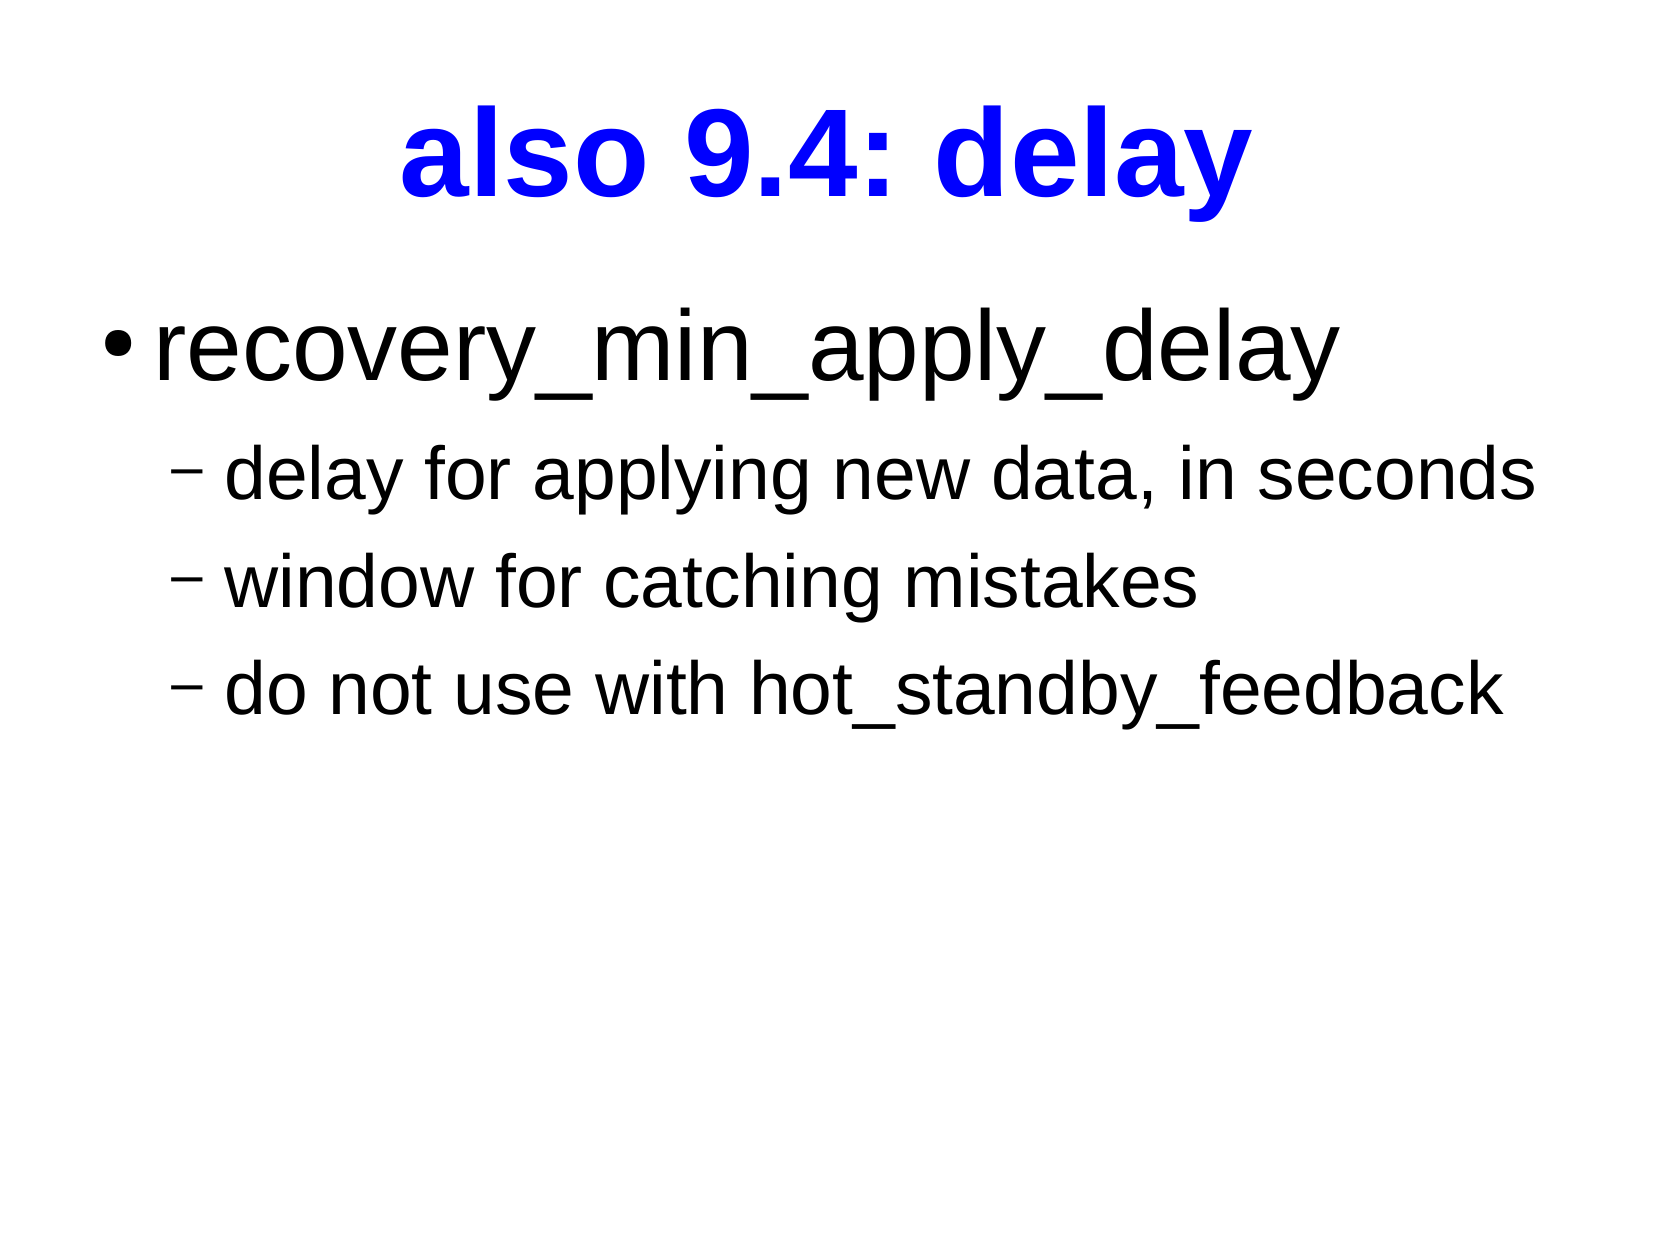

# also 9.4: delay
recovery_min_apply_delay
delay for applying new data, in seconds
window for catching mistakes
do not use with hot_standby_feedback